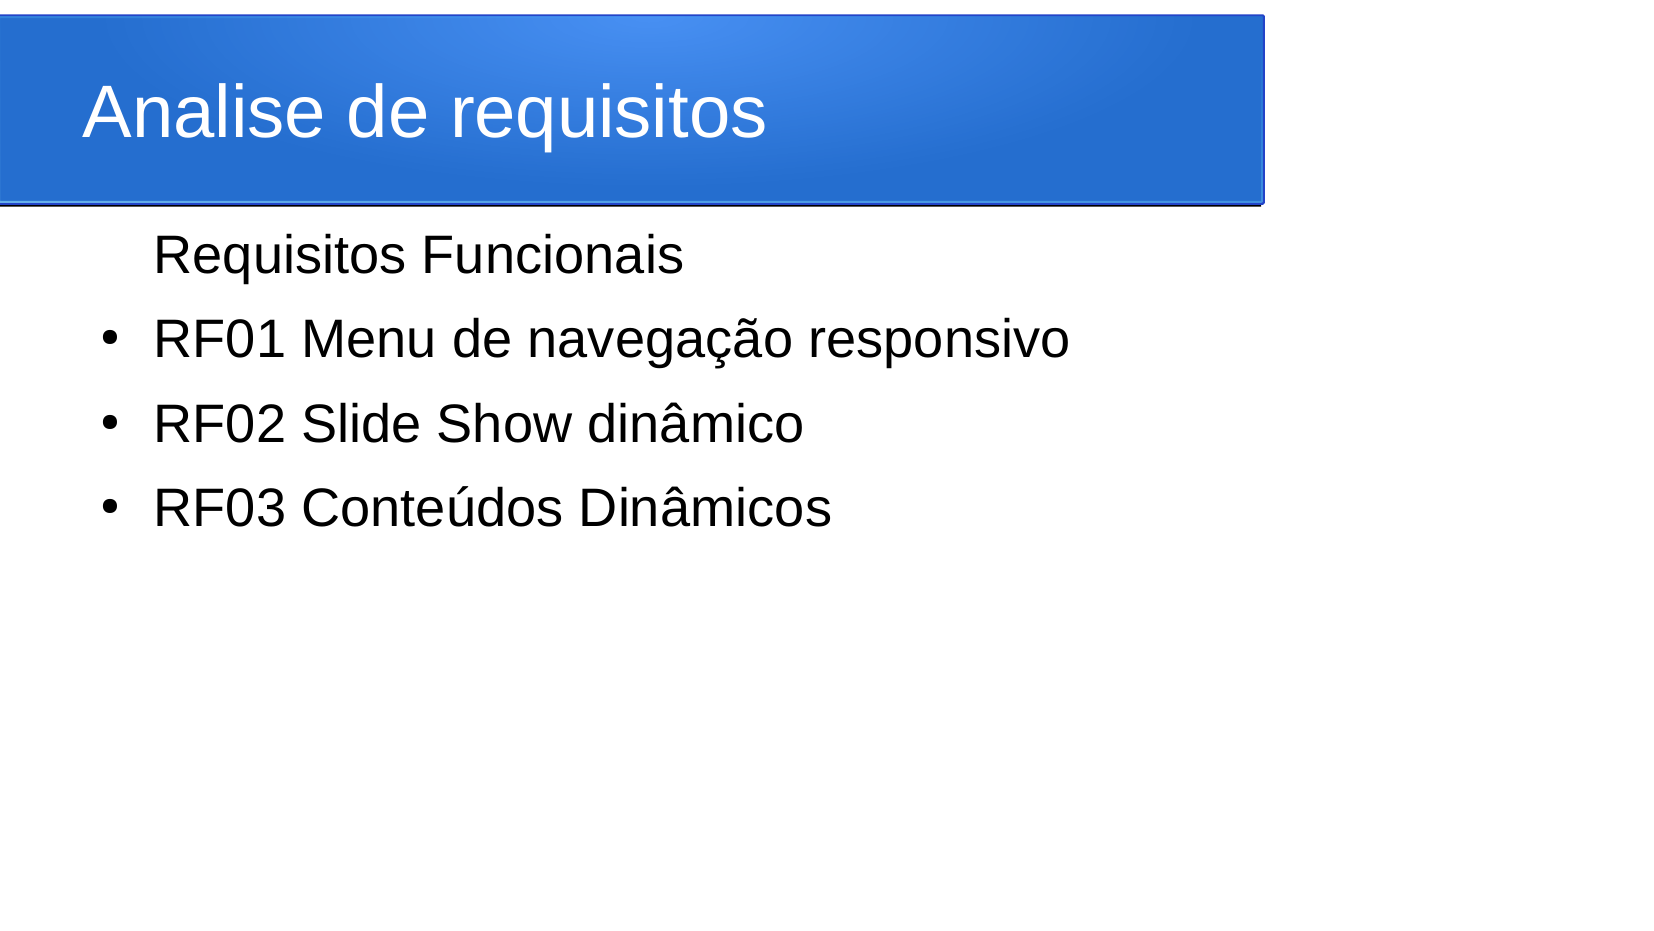

# Analise de requisitos
Requisitos Funcionais
RF01 Menu de navegação responsivo
RF02 Slide Show dinâmico
RF03 Conteúdos Dinâmicos